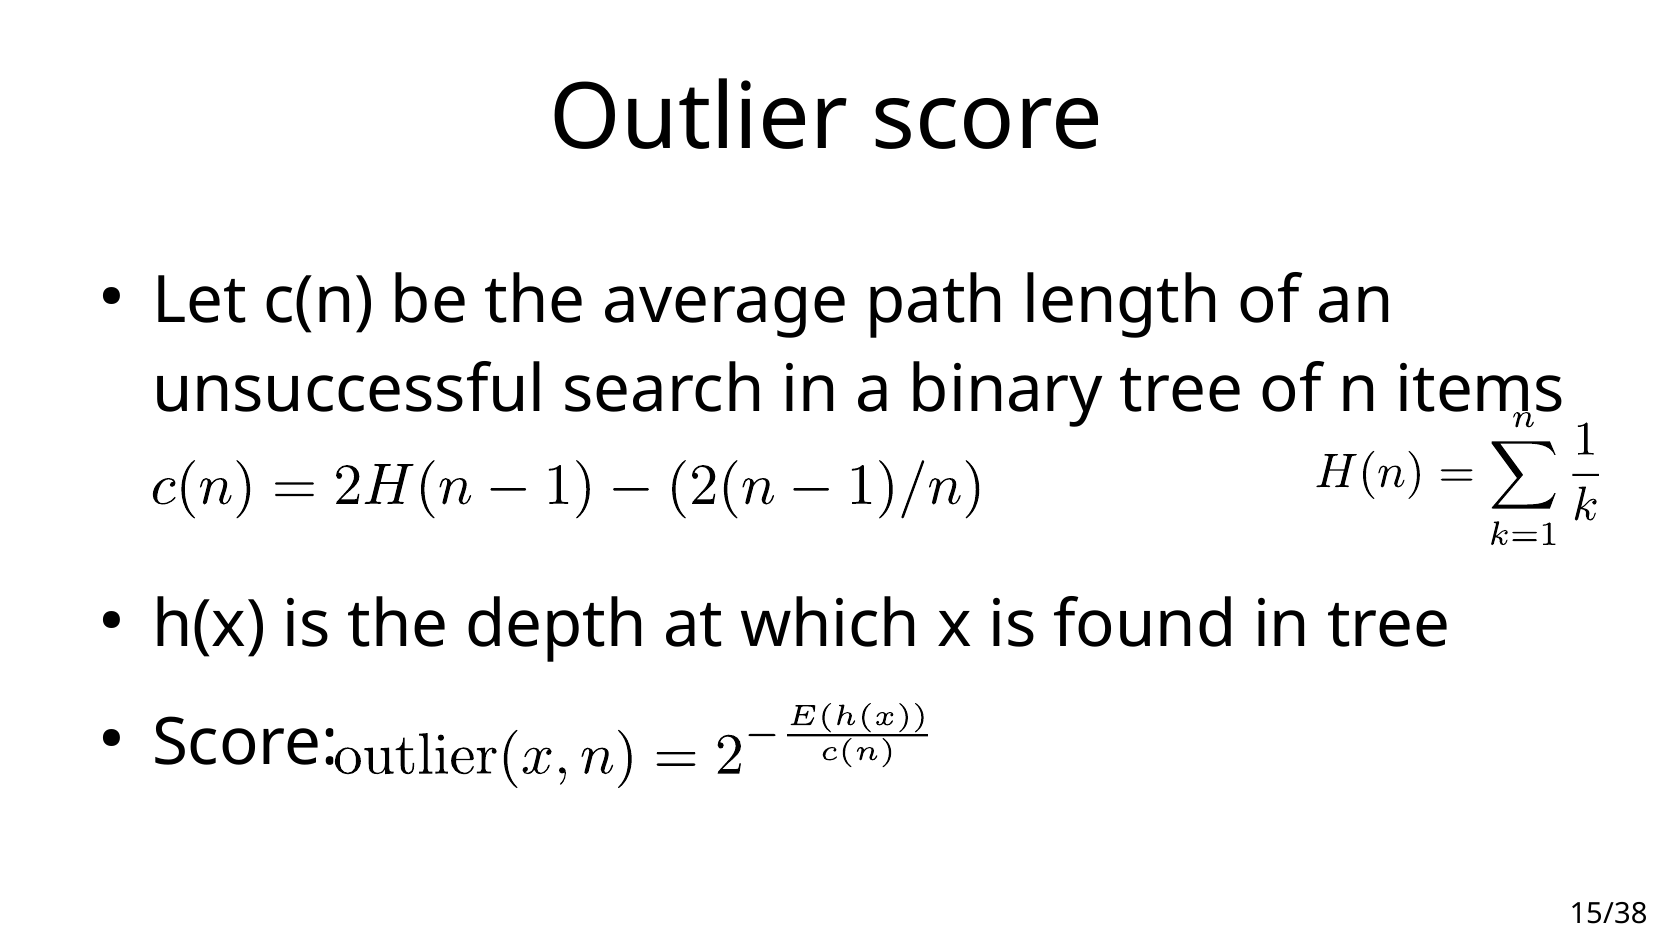

# Outlier score
Let c(n) be the average path length of an unsuccessful search in a binary tree of n items
h(x) is the depth at which x is found in tree
Score:
15